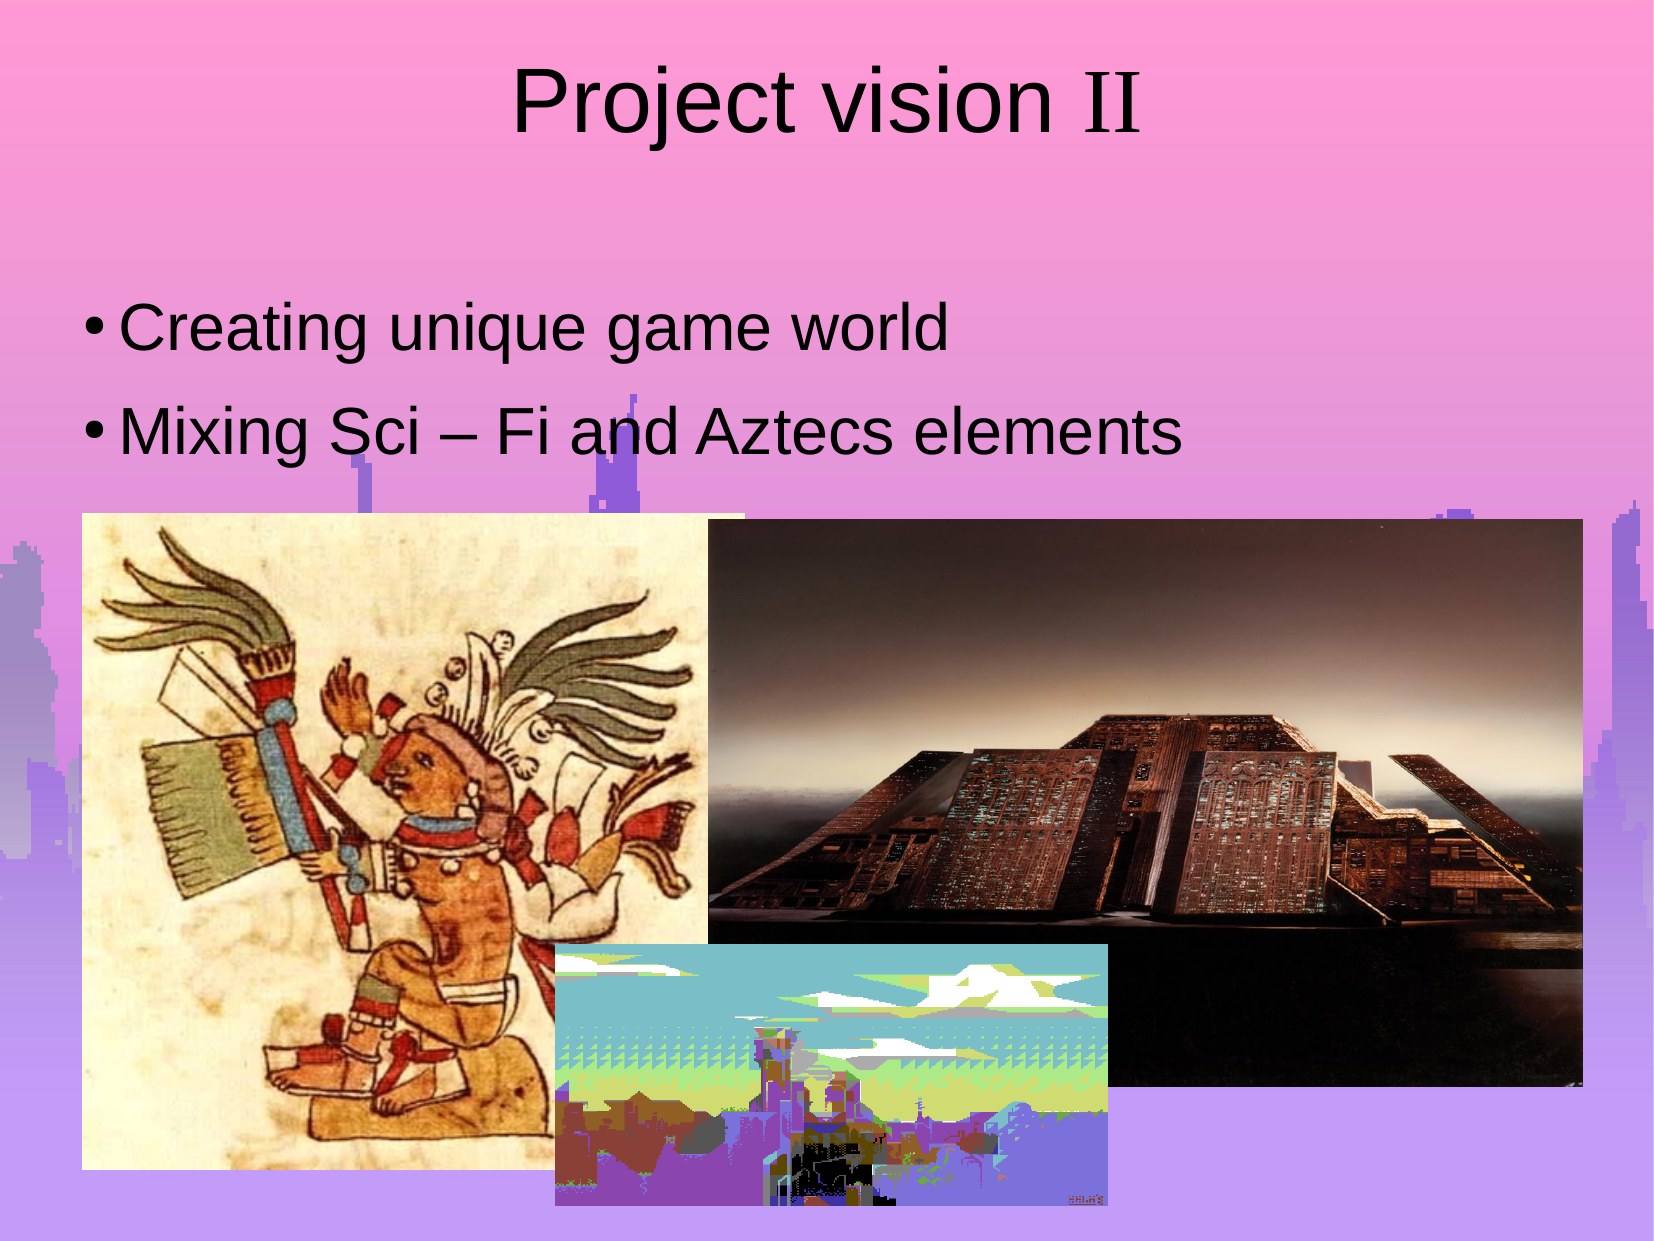

# Project vision II
Creating unique game world
Mixing Sci – Fi and Aztecs elements